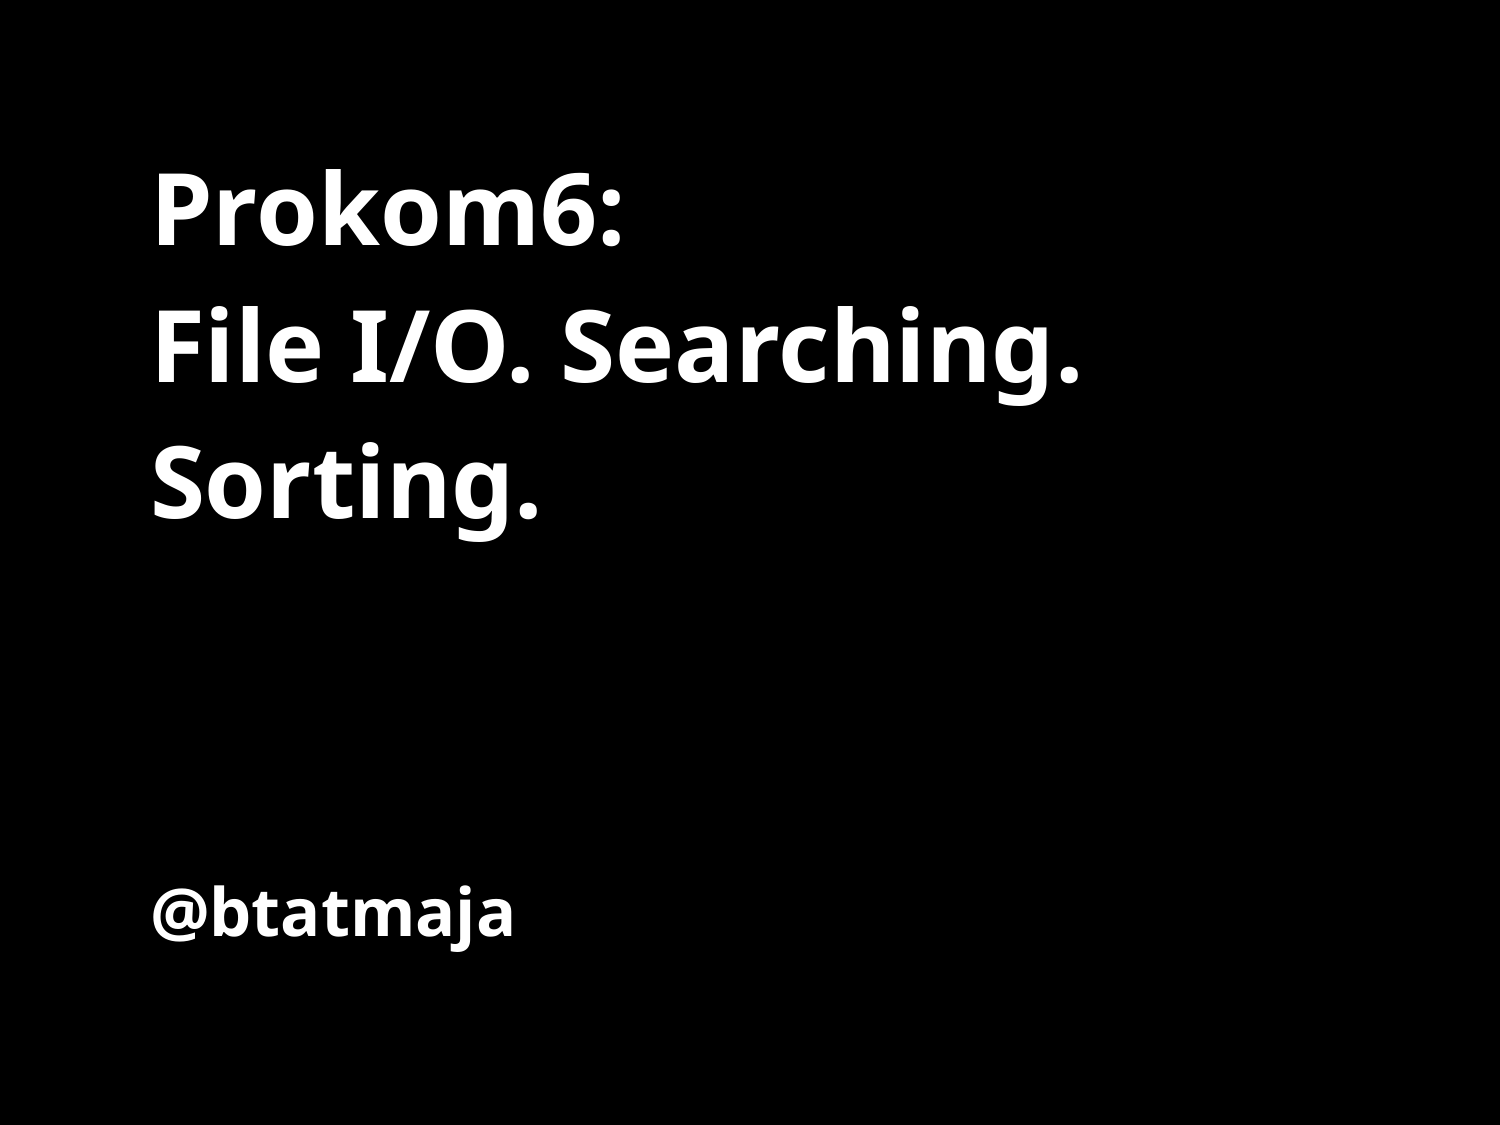

# Prokom6:
File I/O. Searching. Sorting.
@btatmaja